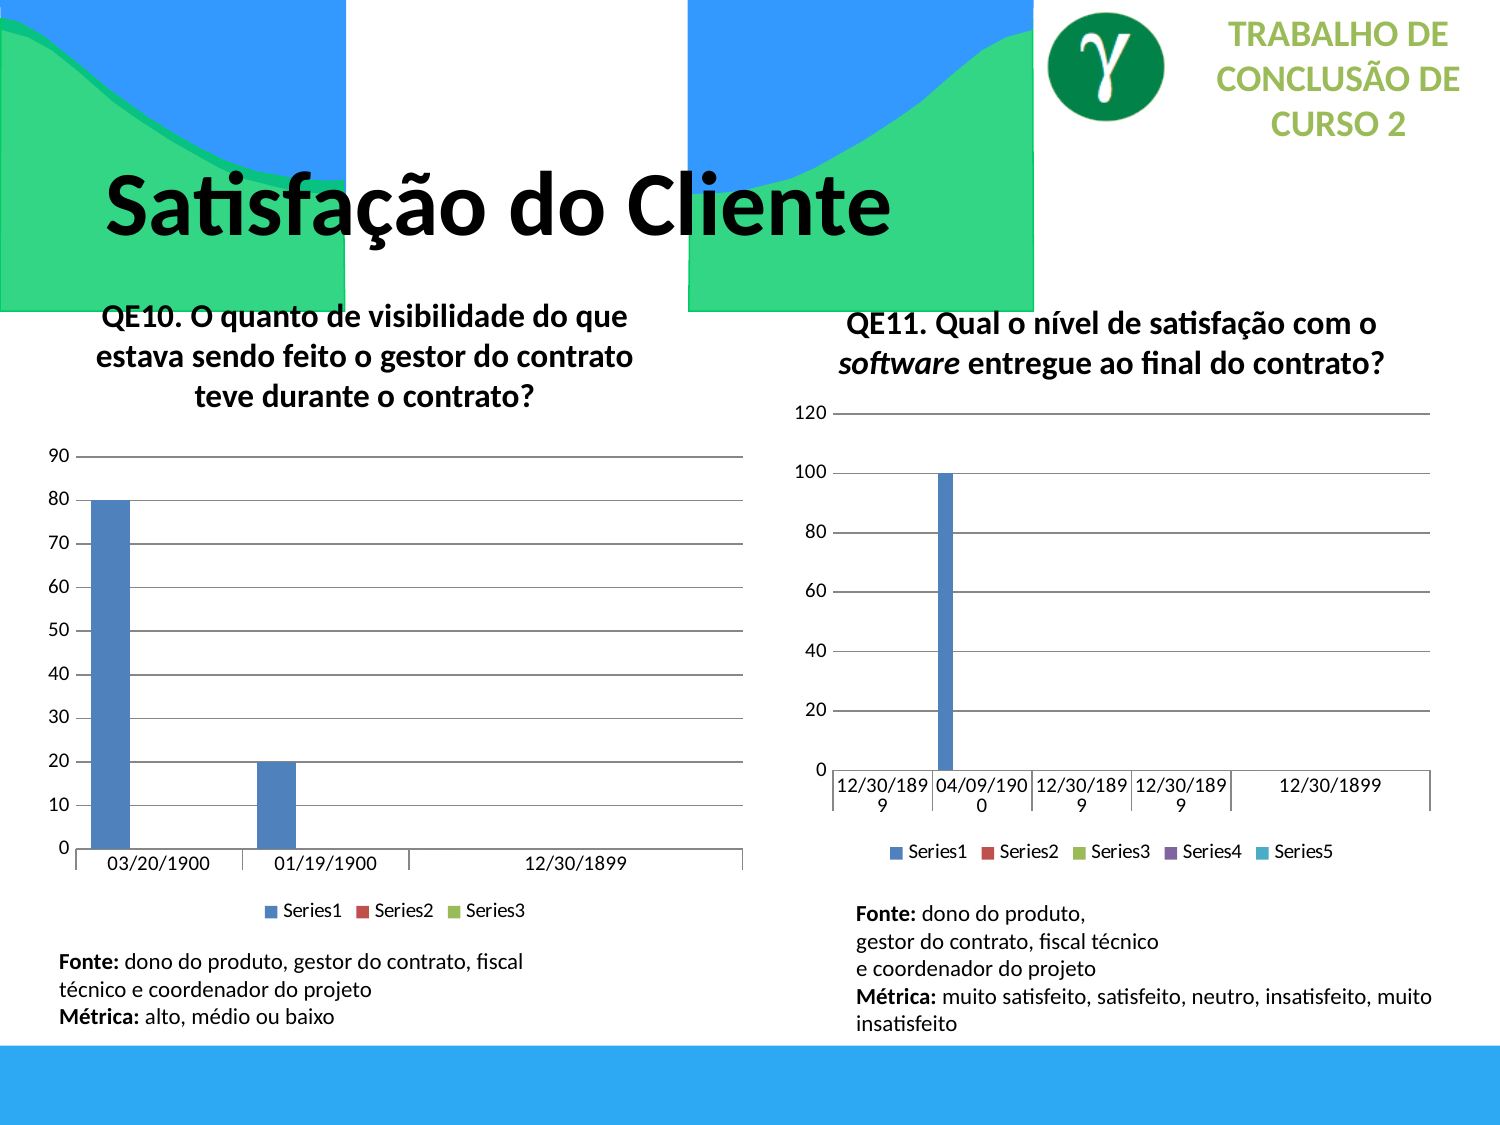

TRABALHO DE CONCLUSÃO DE CURSO 2
Satisfação do Cliente
QE10. O quanto de visibilidade do que estava sendo feito o gestor do contrato
teve durante o contrato?
QE11. Qual o nível de satisfação com o software entregue ao final do contrato?
### Chart
| Category | | | | | |
|---|---|---|---|---|---|
| 0 | 0.0 | None | None | None | None |
| 100 | 100.0 | None | None | None | None |
| 0 | 0.0 | None | None | None | None |
| 0 | 0.0 | None | None | None | None |
| 0 | 0.0 | None | None | None | None |
| | None | None | None | None | None |
### Chart
| Category | | | |
|---|---|---|---|
| 80 | 80.0 | None | None |
| 20 | 20.0 | None | None |
| 0 | 0.0 | None | None |
| | None | None | None |Fonte: dono do produto,
gestor do contrato, fiscal técnico
e coordenador do projeto
Métrica: muito satisfeito, satisfeito, neutro, insatisfeito, muito insatisfeito
Fonte: dono do produto, gestor do contrato, fiscal técnico e coordenador do projeto
Métrica: alto, médio ou baixo